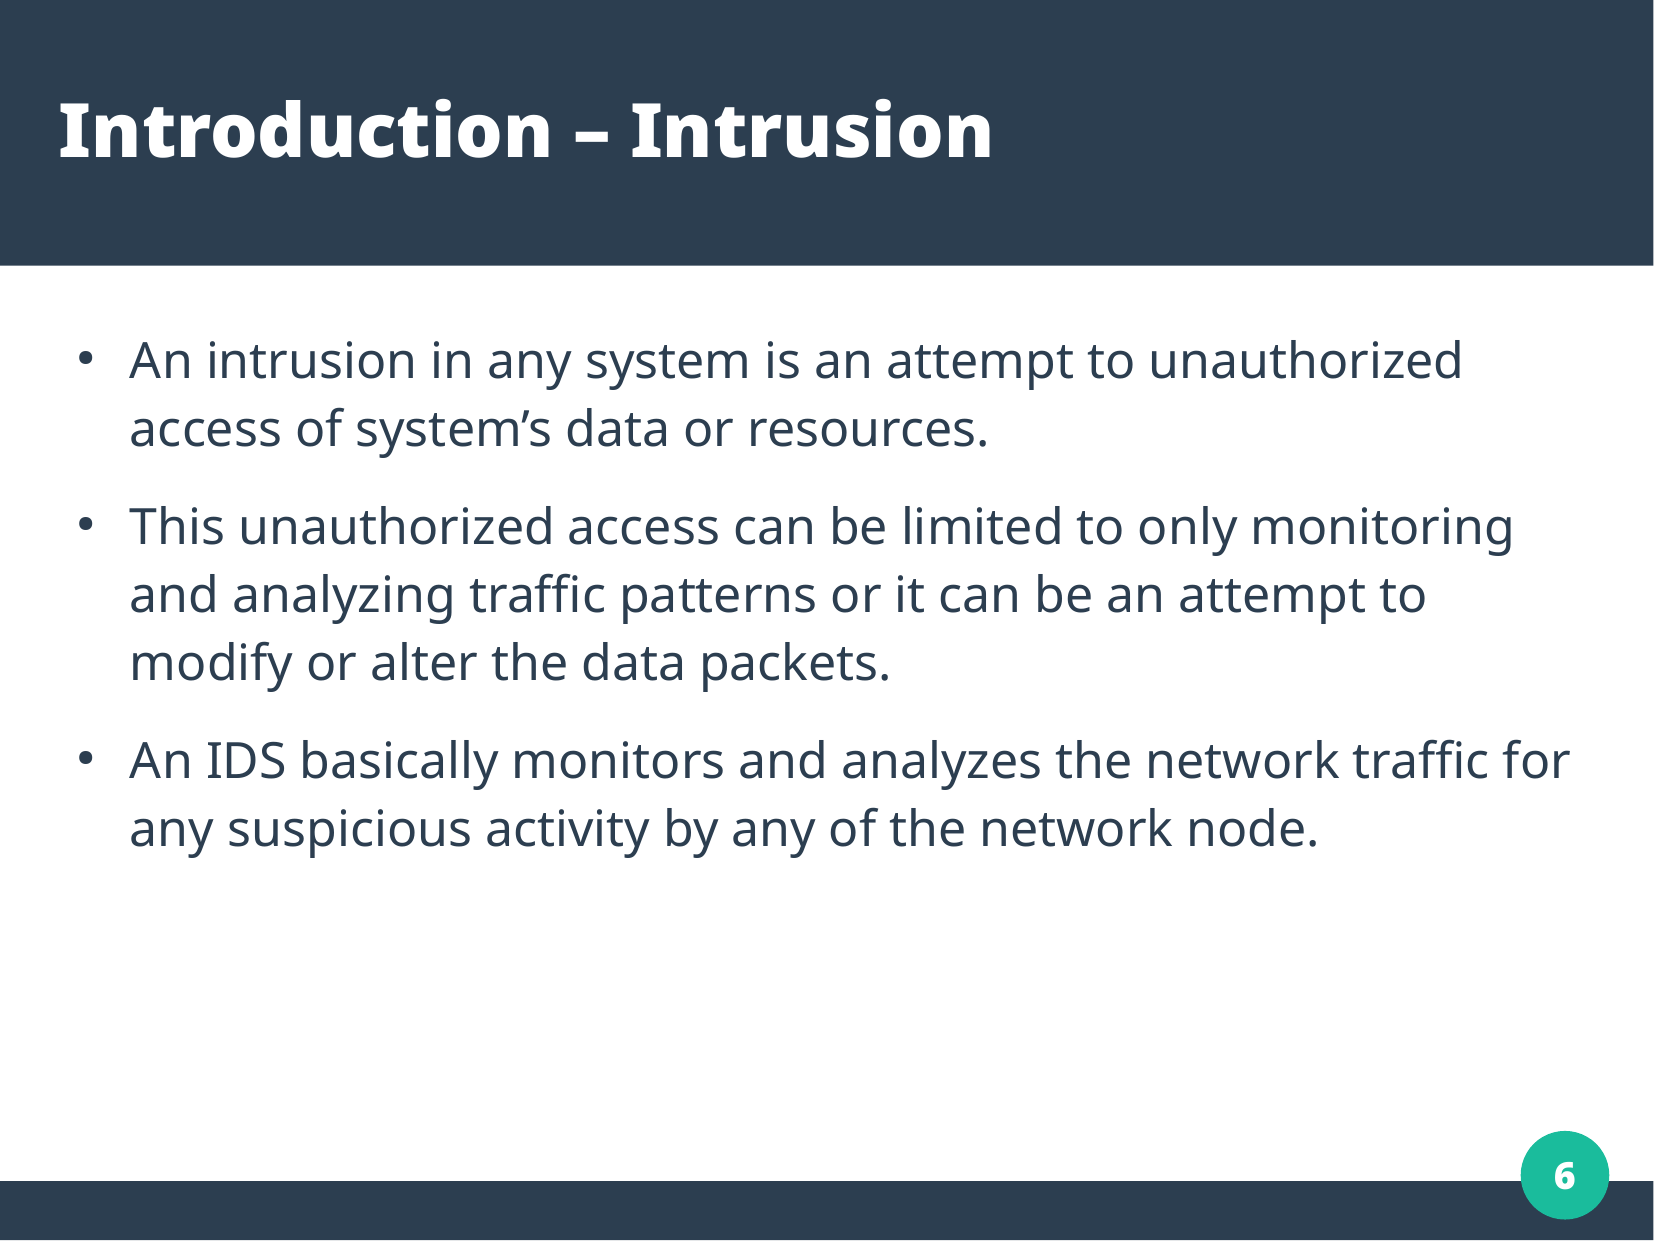

# Introduction – Intrusion
An intrusion in any system is an attempt to unauthorized access of system’s data or resources.
This unauthorized access can be limited to only monitoring and analyzing traffic patterns or it can be an attempt to modify or alter the data packets.
An IDS basically monitors and analyzes the network traffic for any suspicious activity by any of the network node.
6